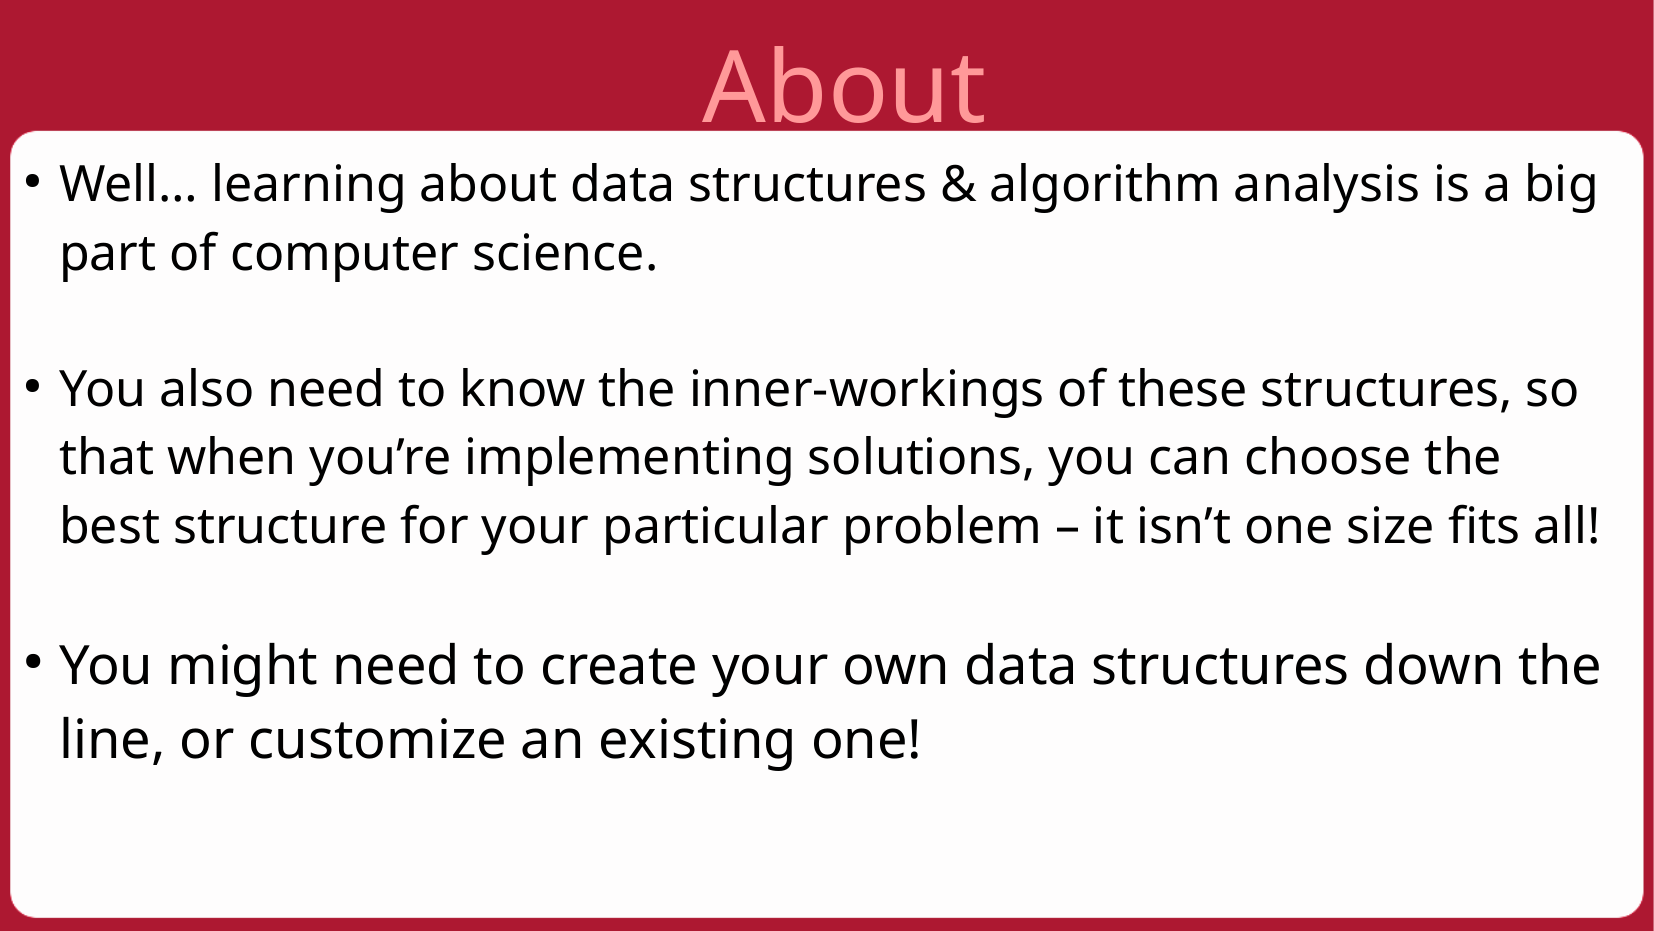

# About
Well… learning about data structures & algorithm analysis is a big part of computer science.
You also need to know the inner-workings of these structures, so that when you’re implementing solutions, you can choose the best structure for your particular problem – it isn’t one size fits all!
You might need to create your own data structures down the line, or customize an existing one!